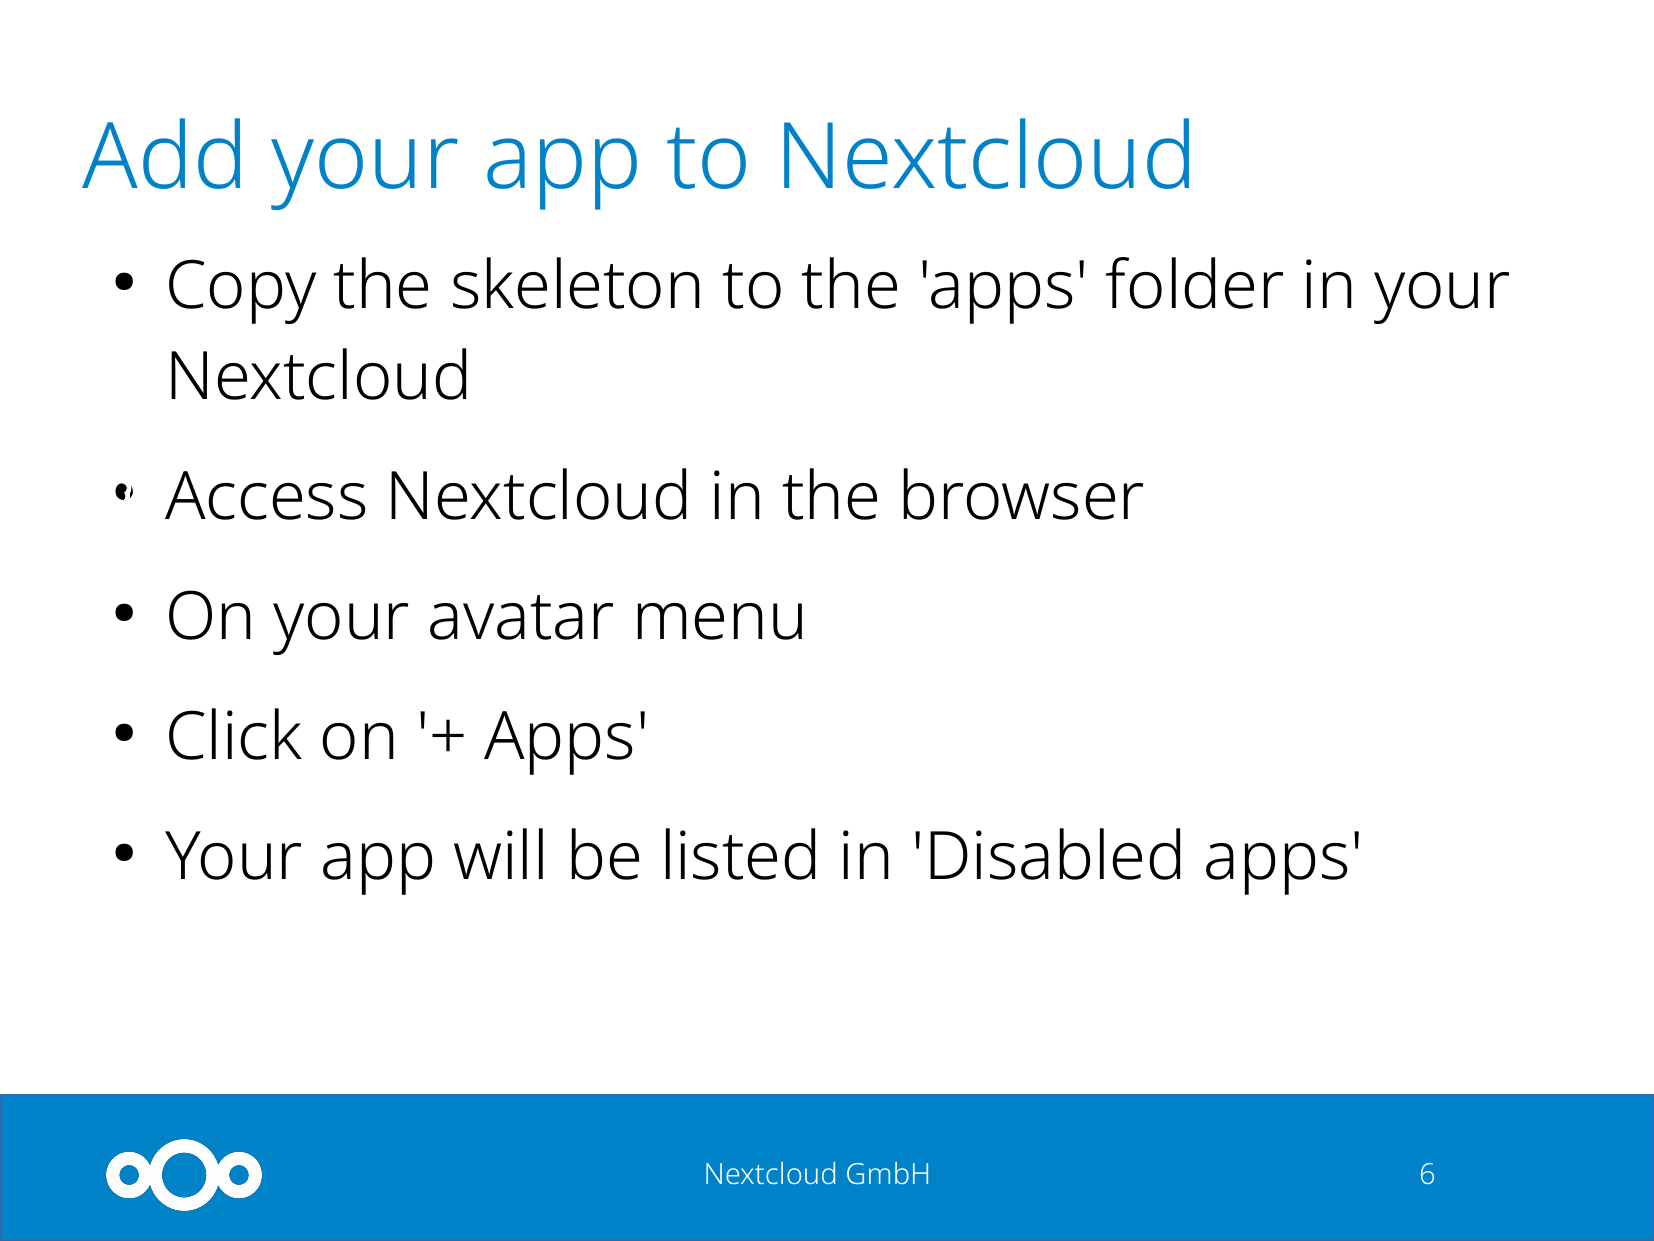

# Add your app to Nextcloud
Copy the skeleton to the 'apps' folder in your Nextcloud
Access Nextcloud in the browser
On your avatar menu
Click on '+ Apps'
Your app will be listed in 'Disabled apps'
© struktur AG
6